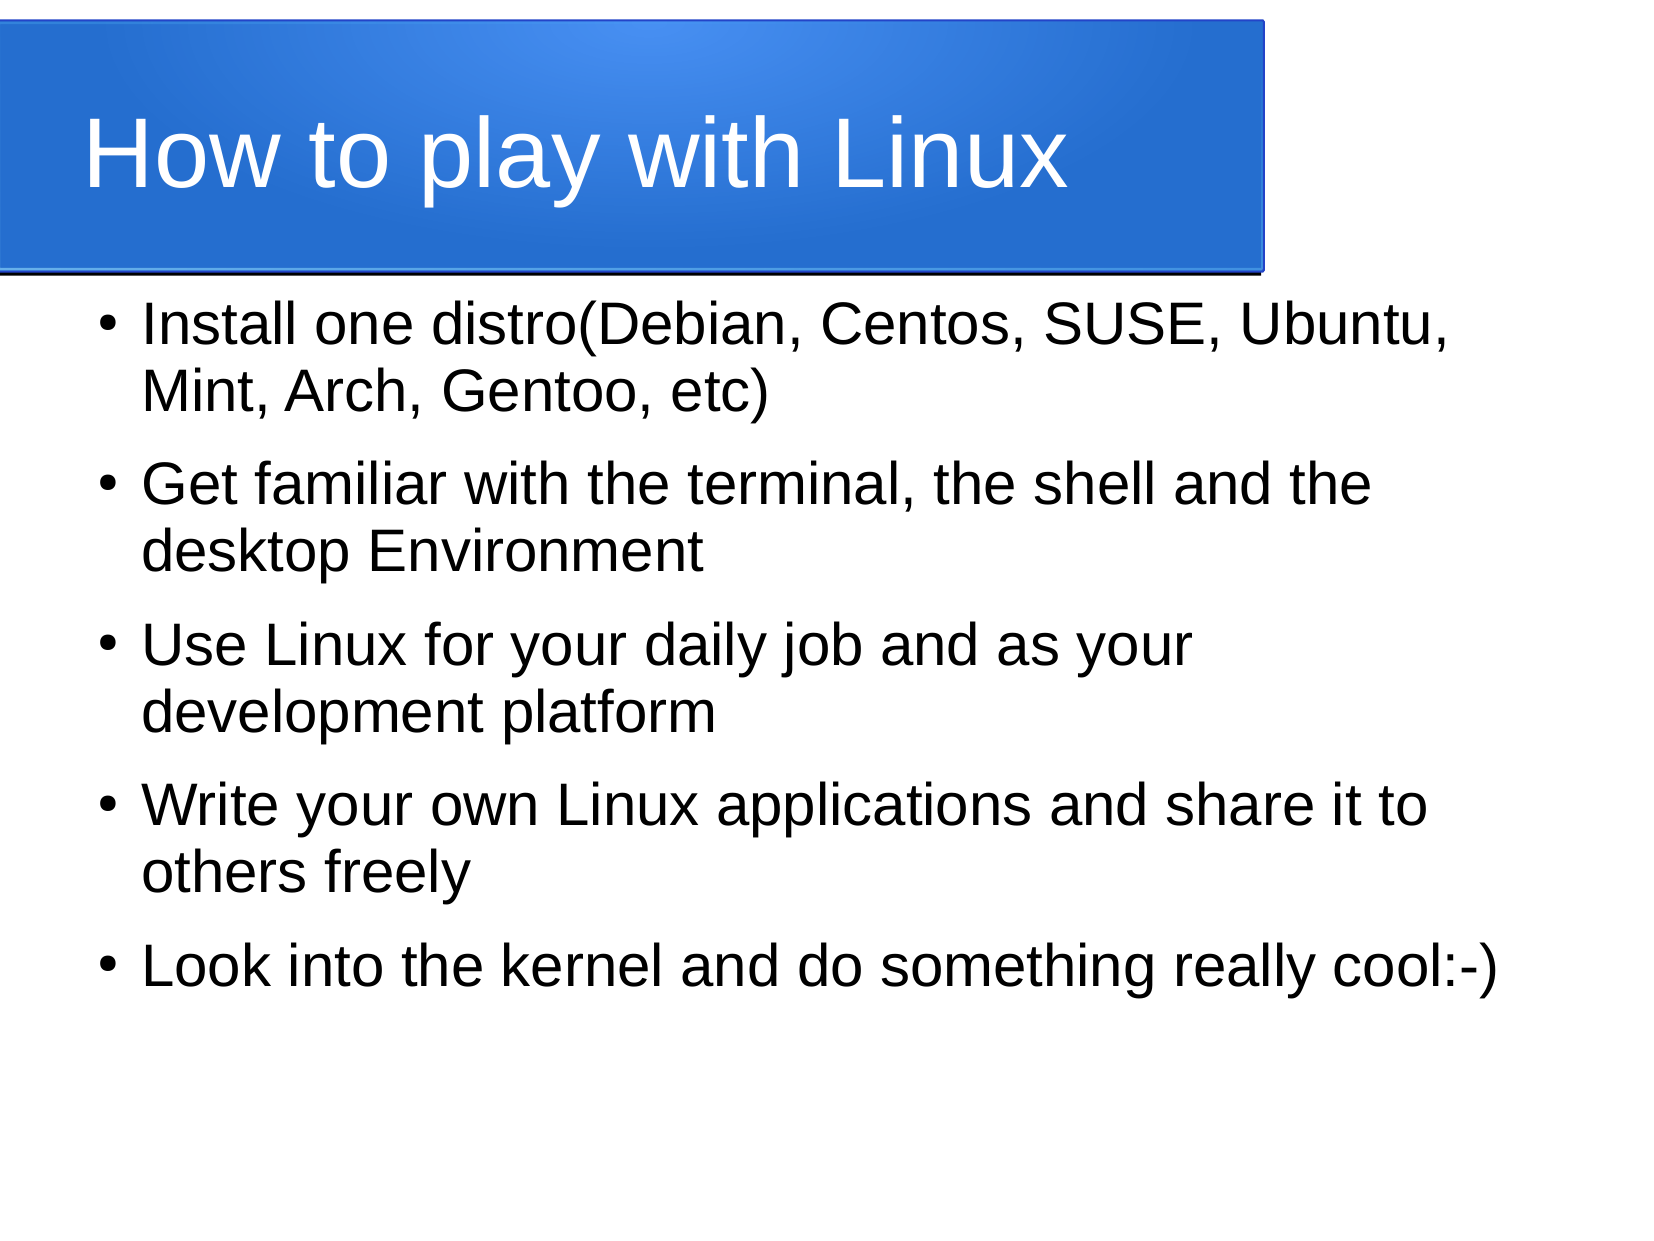

# How to play with Linux
Install one distro(Debian, Centos, SUSE, Ubuntu, Mint, Arch, Gentoo, etc)
Get familiar with the terminal, the shell and the desktop Environment
Use Linux for your daily job and as your development platform
Write your own Linux applications and share it to others freely
Look into the kernel and do something really cool:-)